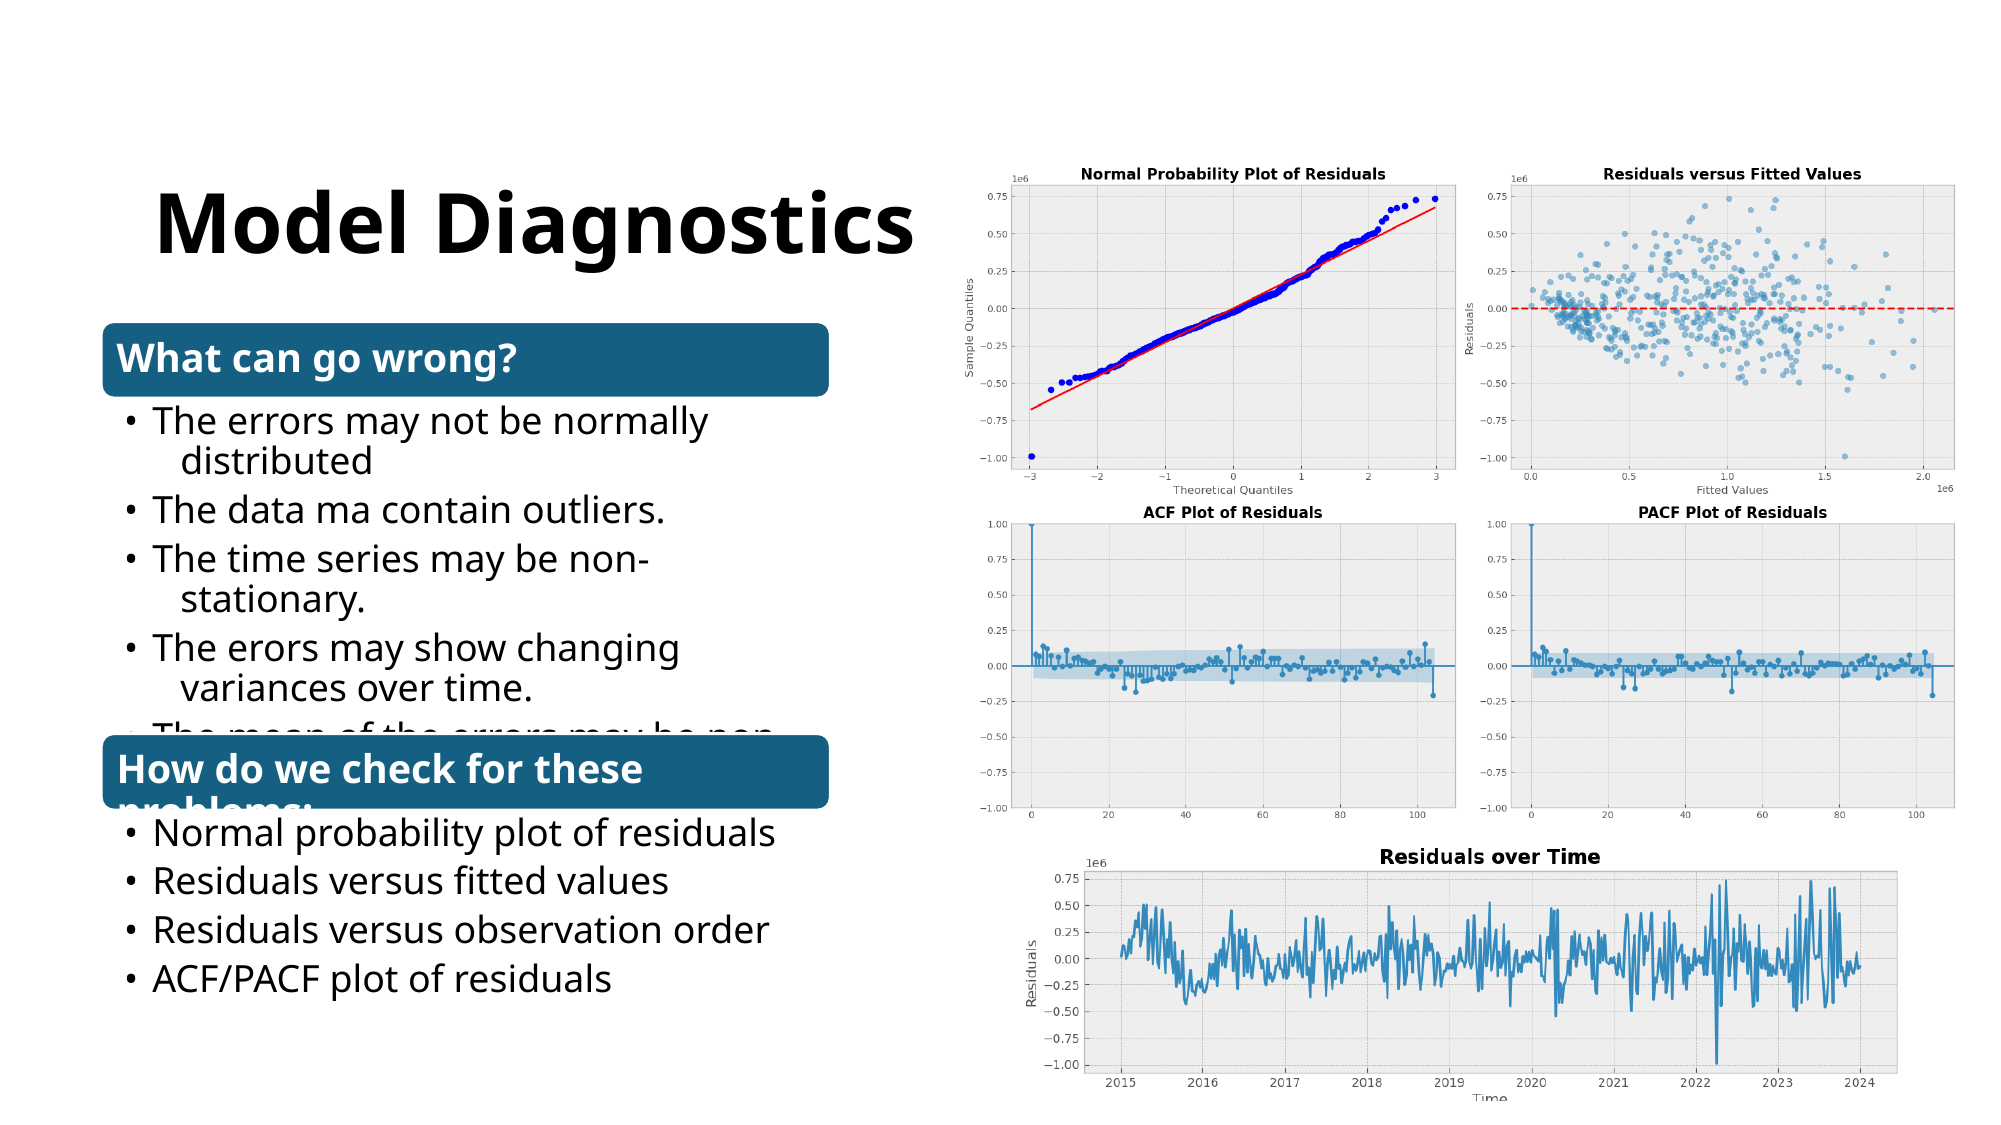

# Model Diagnostics
What can go wrong?
The errors may not be normally distributed
The data ma contain outliers.
The time series may be non-stationary.
The erors may show changing variances over time.
The mean of the errors may be non-zero
How do we check for these problems:
Normal probability plot of residuals
Residuals versus fitted values
Residuals versus observation order
ACF/PACF plot of residuals